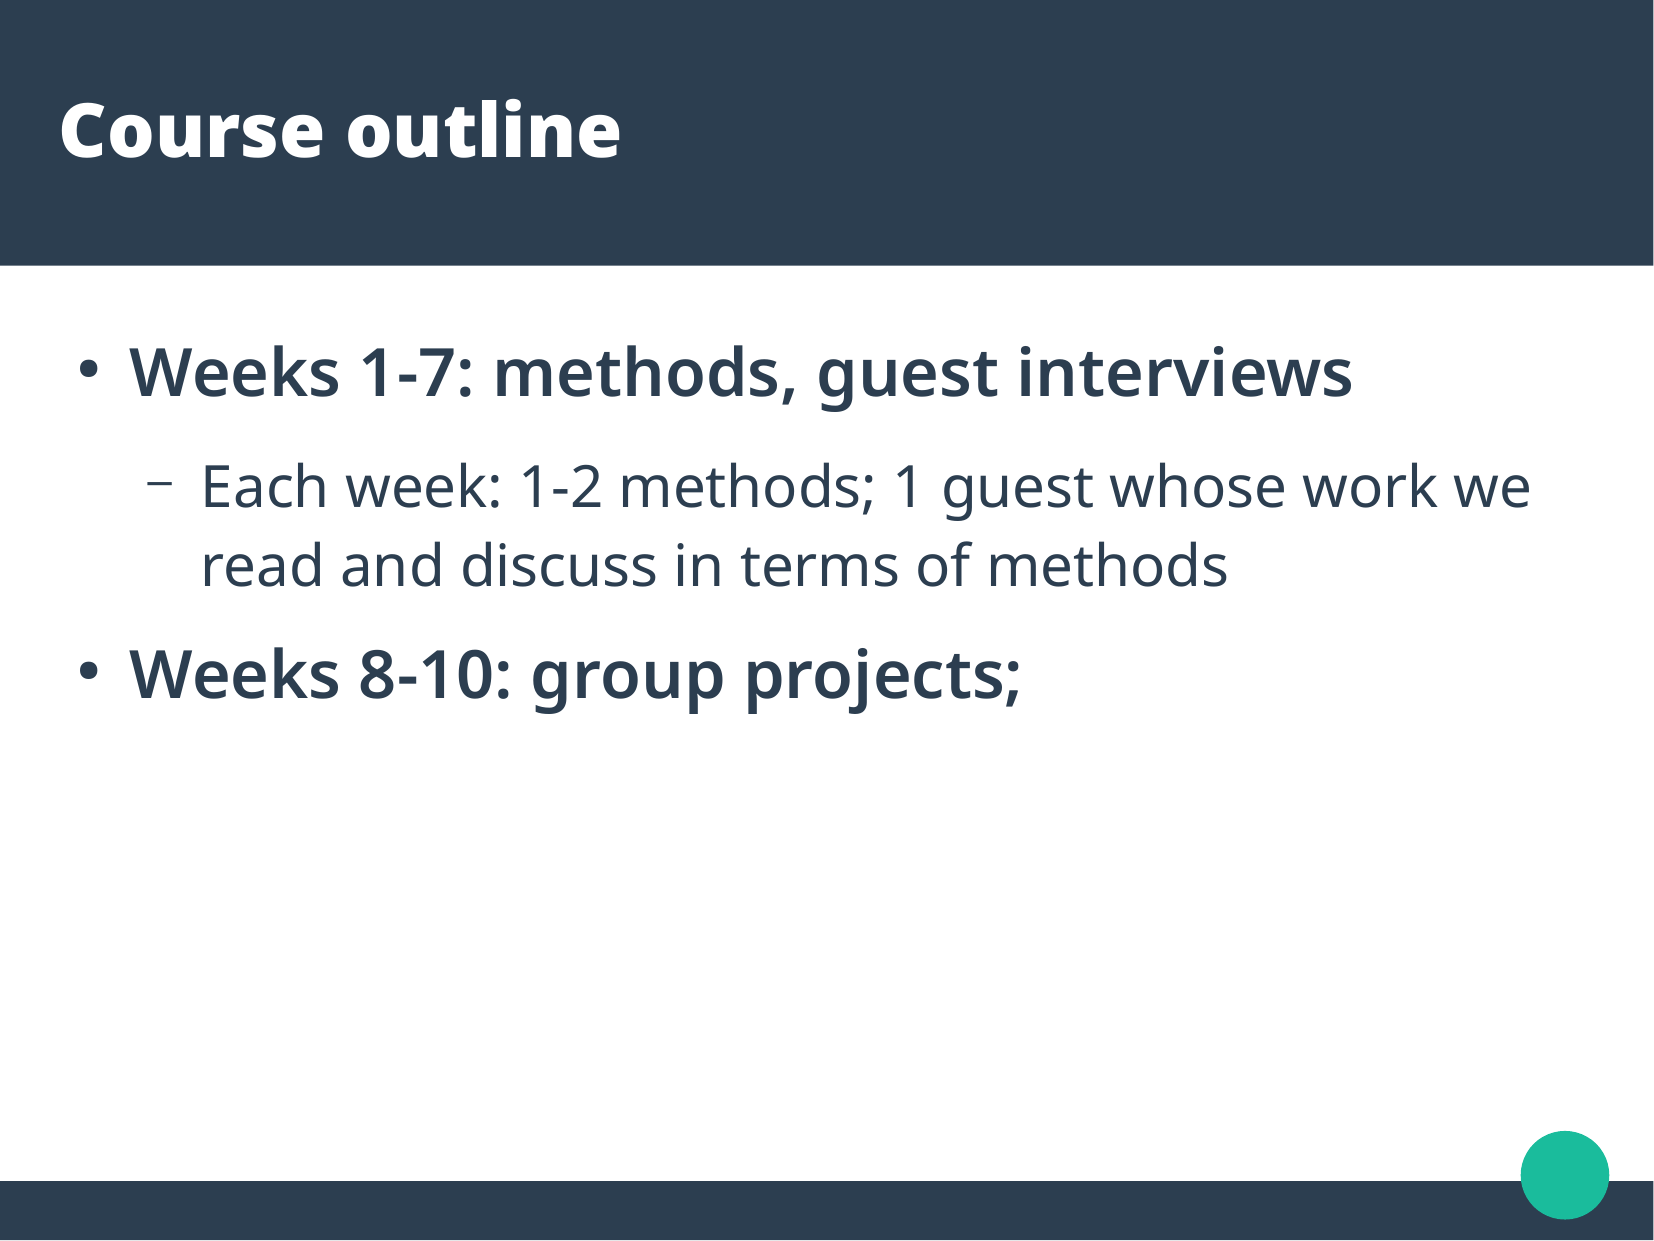

# Course outline
Weeks 1-7: methods, guest interviews
Each week: 1-2 methods; 1 guest whose work we read and discuss in terms of methods
Weeks 8-10: group projects;